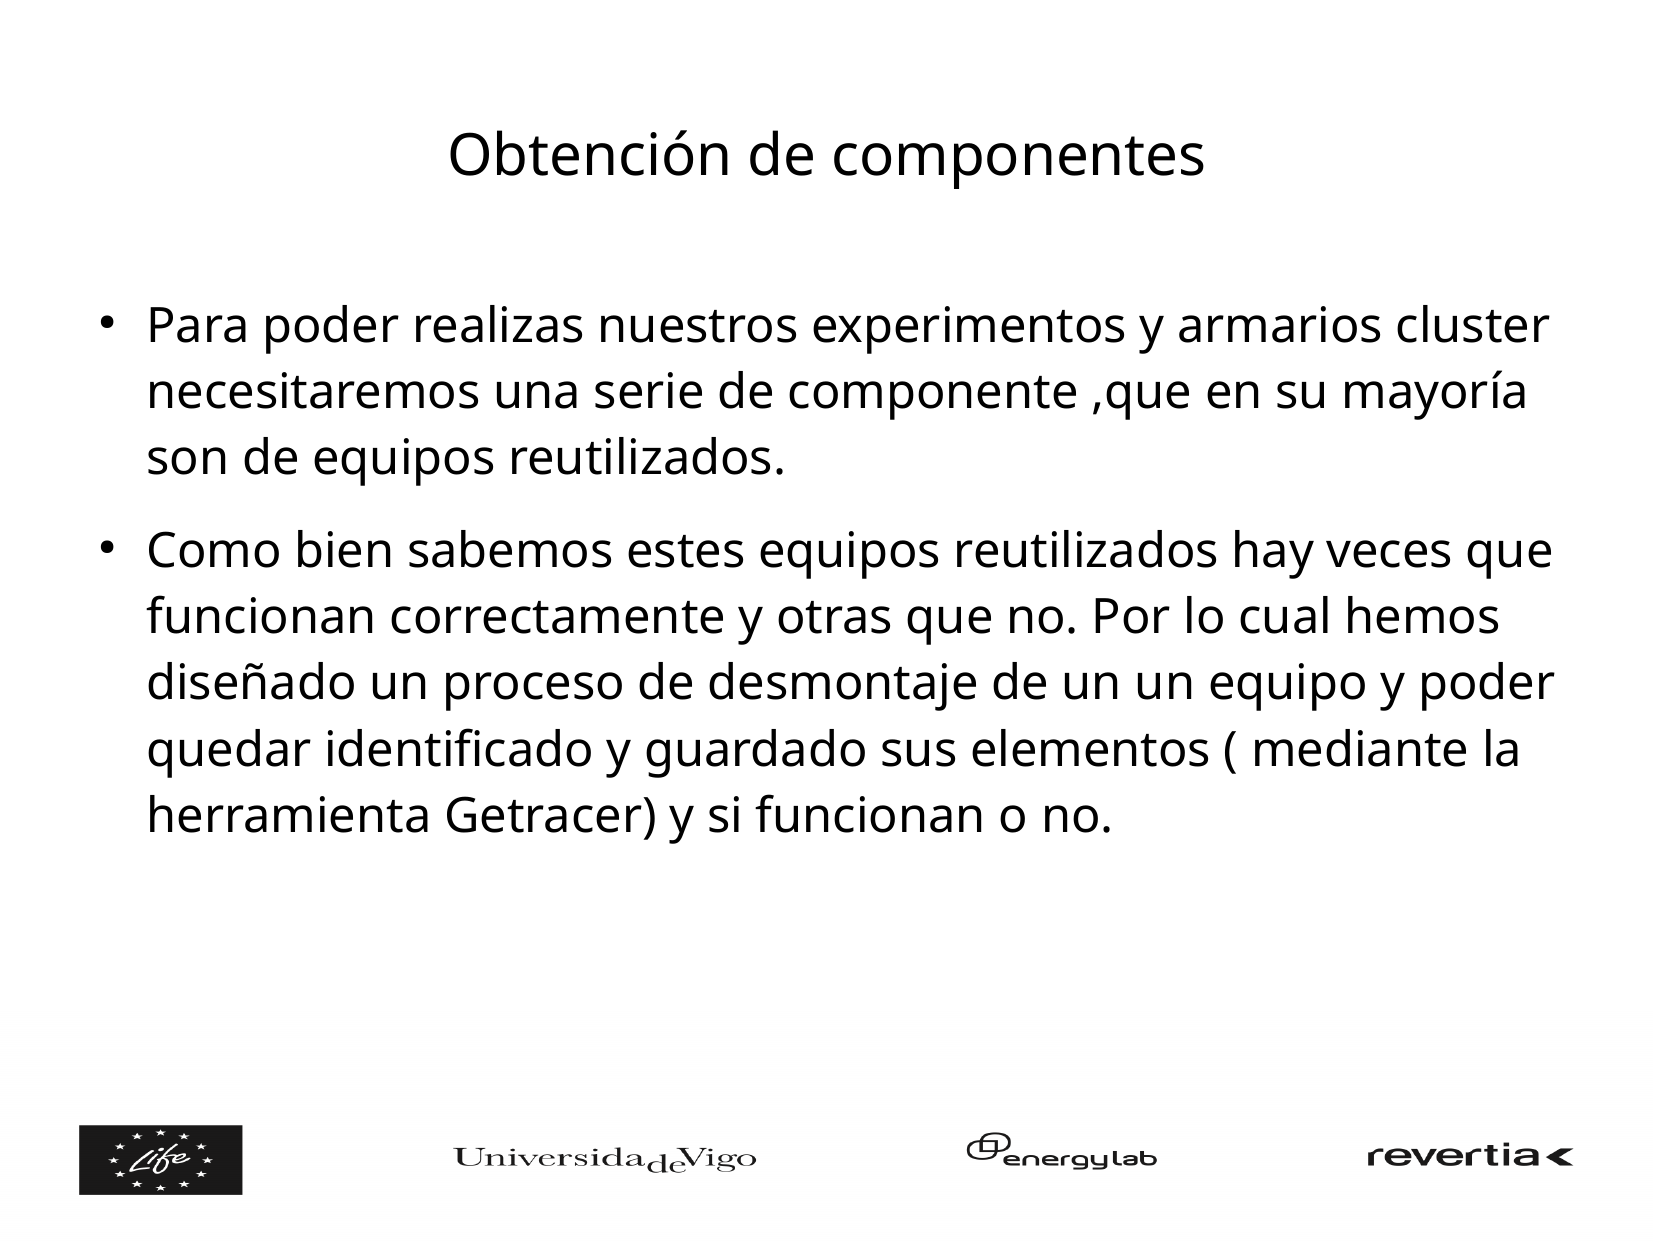

# Obtención de componentes
Para poder realizas nuestros experimentos y armarios cluster necesitaremos una serie de componente ,que en su mayoría son de equipos reutilizados.
Como bien sabemos estes equipos reutilizados hay veces que funcionan correctamente y otras que no. Por lo cual hemos diseñado un proceso de desmontaje de un un equipo y poder quedar identificado y guardado sus elementos ( mediante la herramienta Getracer) y si funcionan o no.